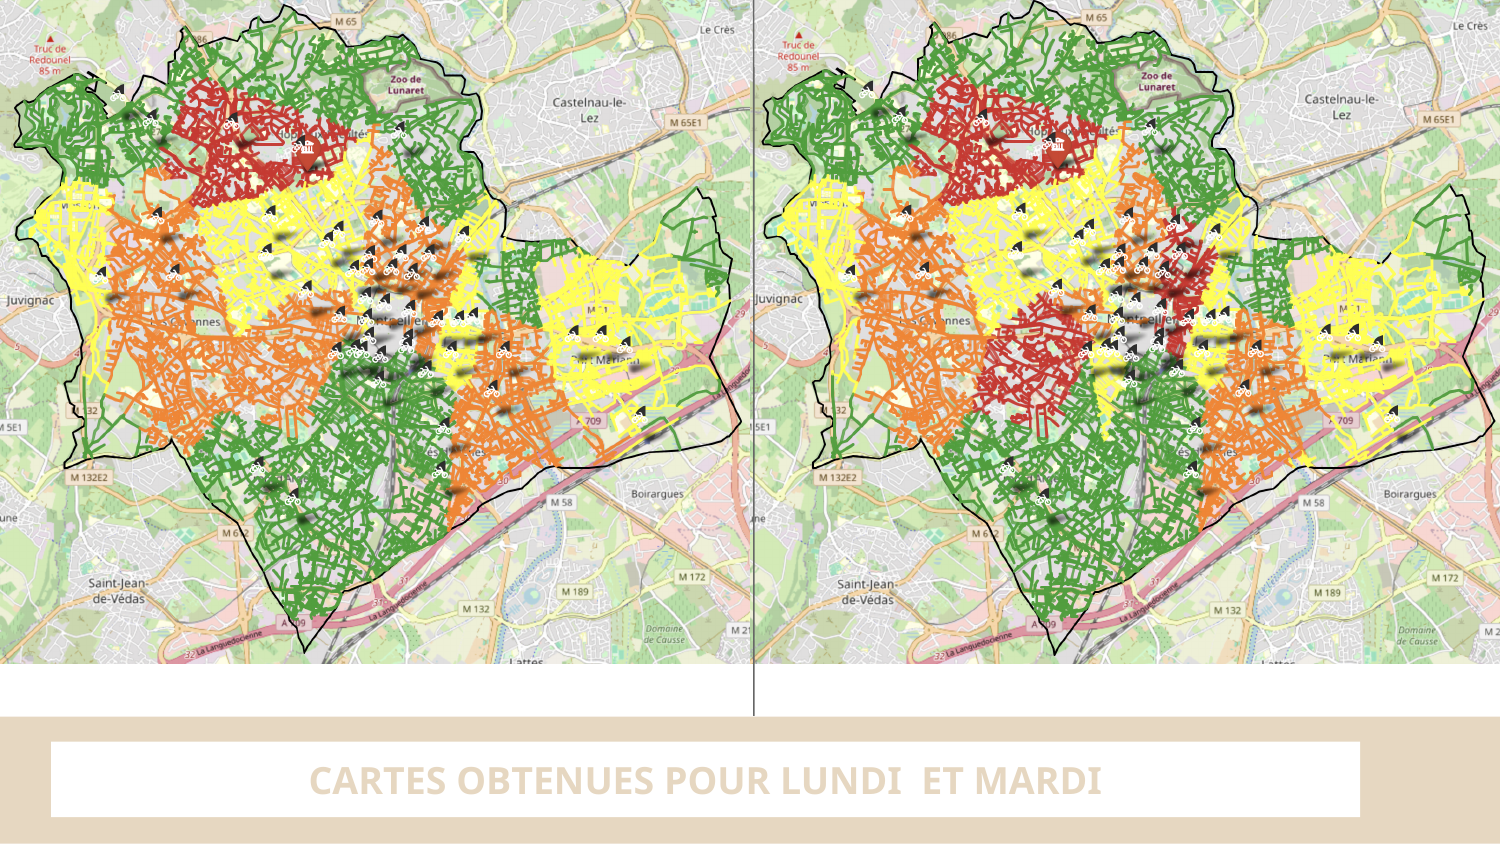

# CARTES OBTENUES POUR LUNDI ET MARDI